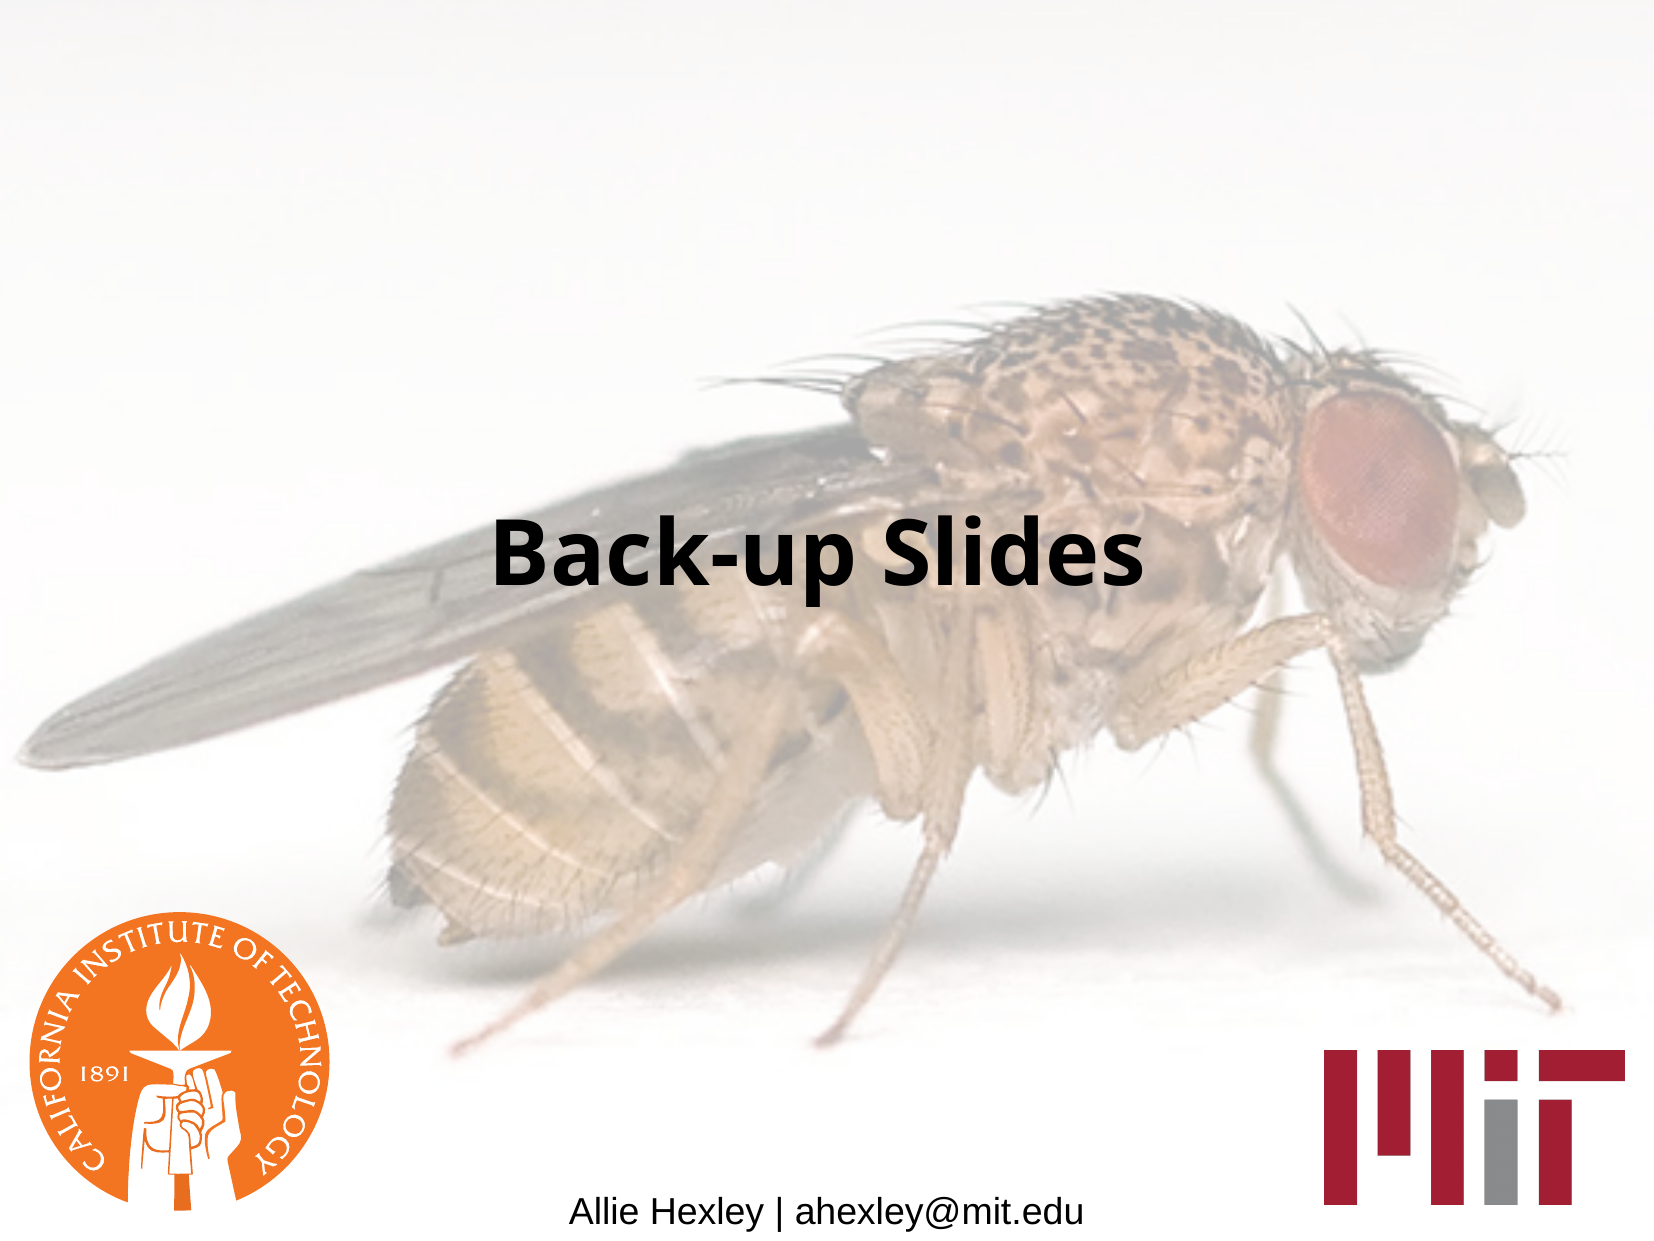

# Back-up Slides
Allie Hexley | ahexley@mit.edu